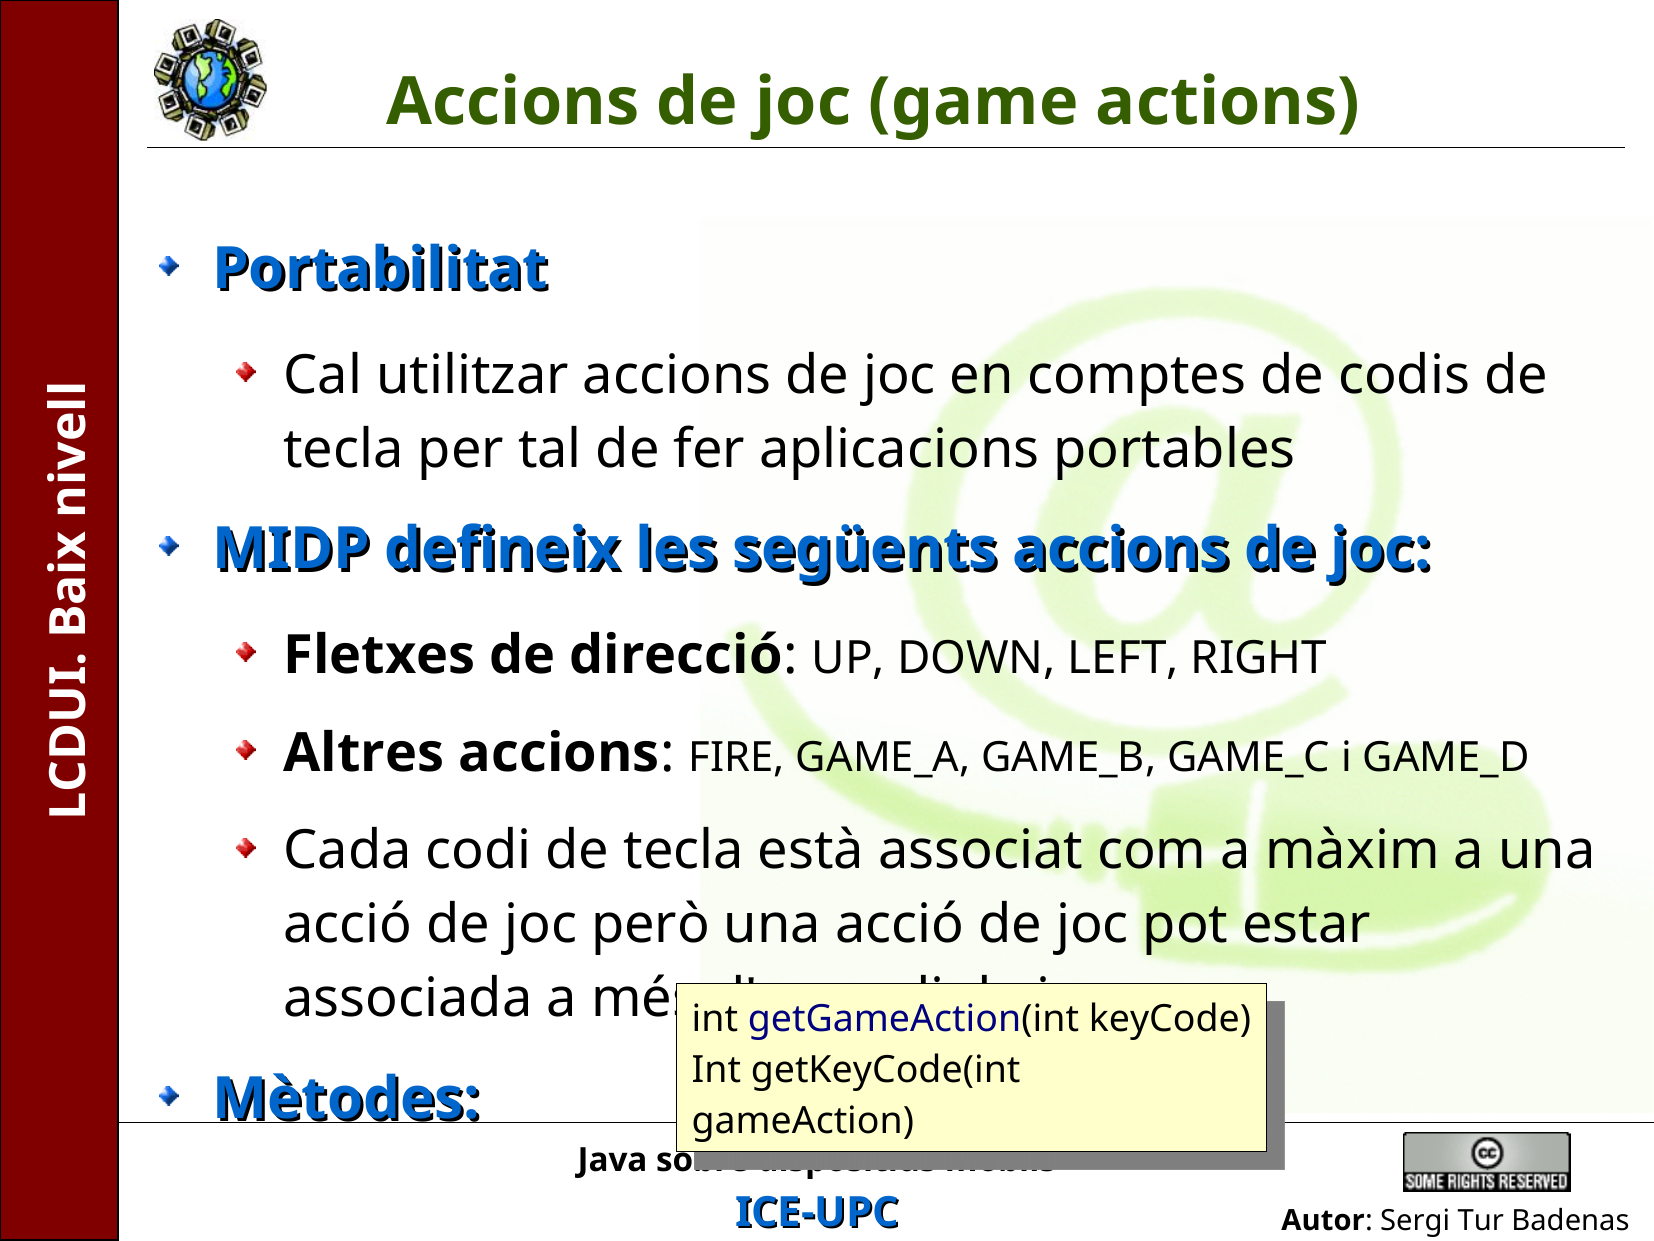

# Accions de joc (game actions)
Portabilitat
Cal utilitzar accions de joc en comptes de codis de tecla per tal de fer aplicacions portables
MIDP defineix les següents accions de joc:
Fletxes de direcció: UP, DOWN, LEFT, RIGHT
Altres accions: FIRE, GAME_A, GAME_B, GAME_C i GAME_D
Cada codi de tecla està associat com a màxim a una acció de joc però una acció de joc pot estar associada a més d'un codi de joc.
Mètodes:
int getGameAction(int keyCode)
Int getKeyCode(int gameAction)